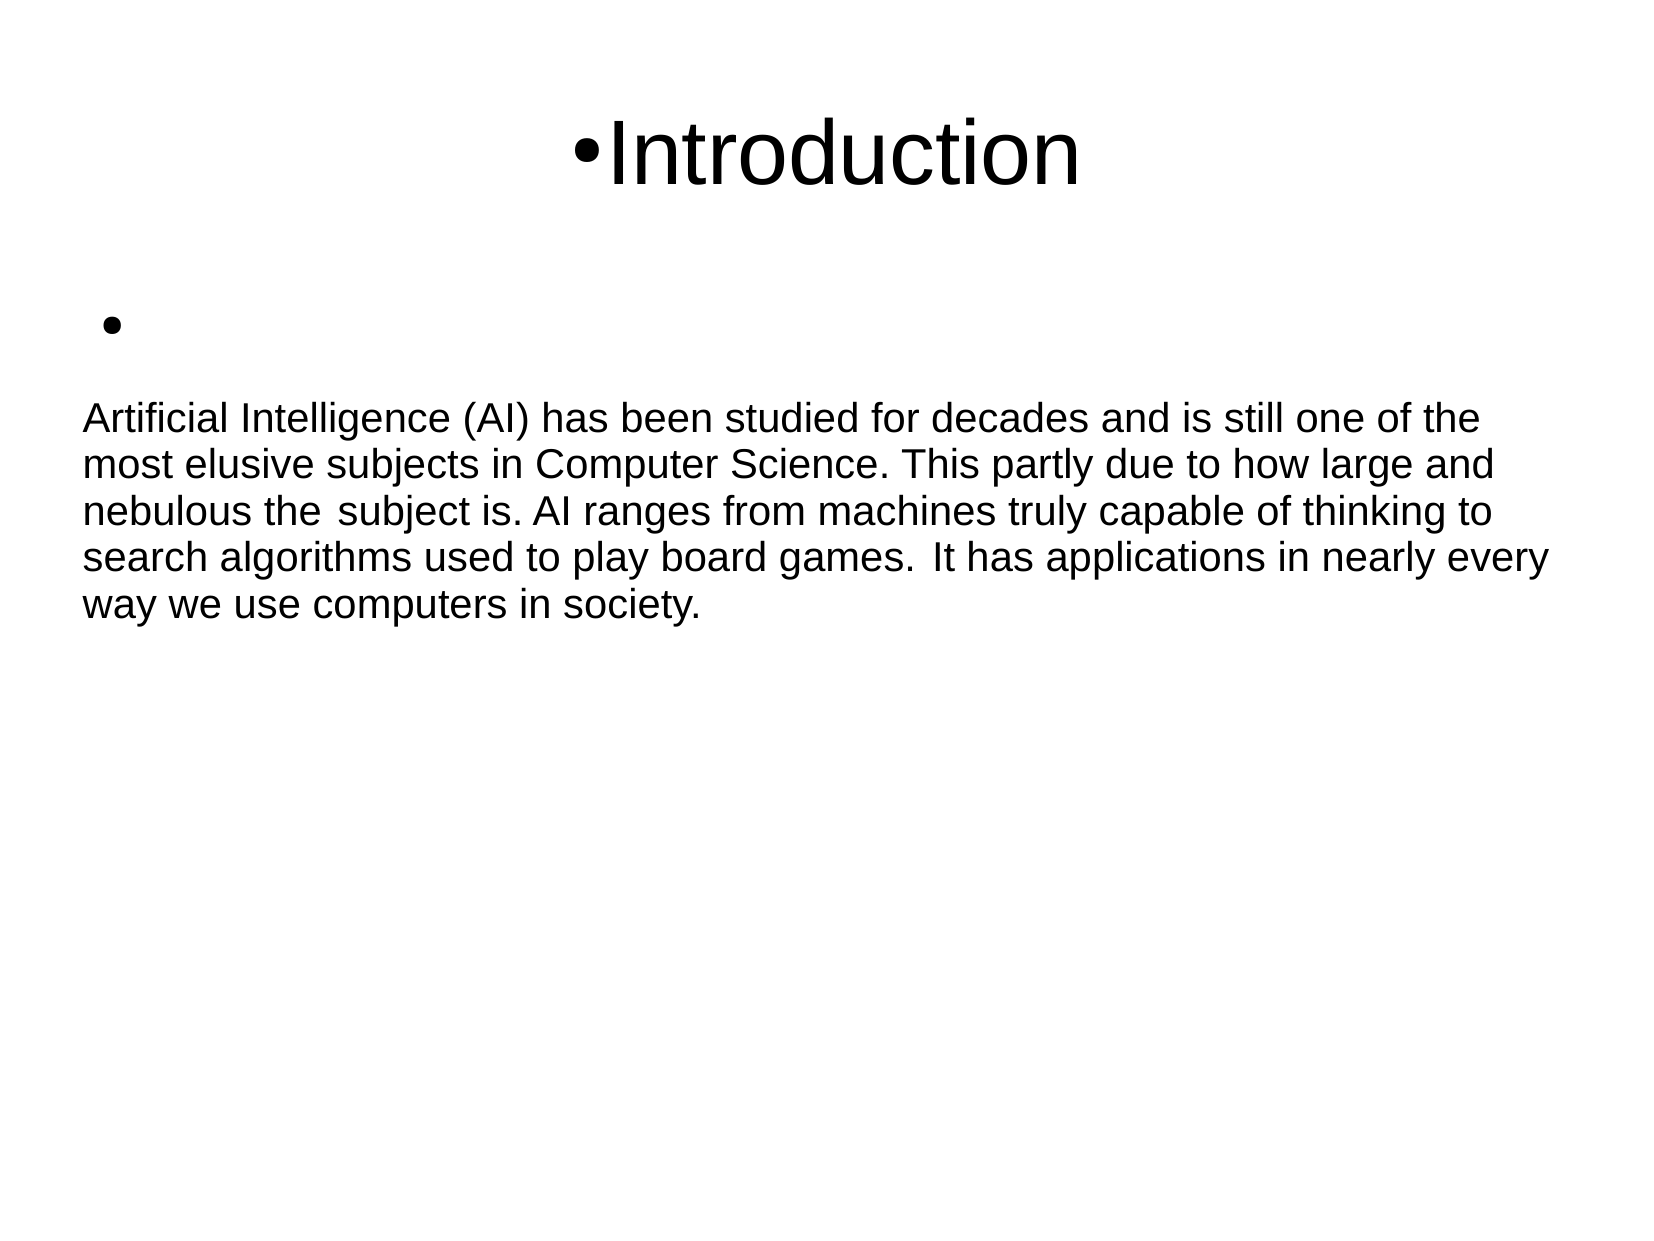

# Introduction
Artificial Intelligence (AI) has been studied for decades and is still one of the most elusive subjects in Computer Science. This partly due to how large and nebulous the subject is. AI ranges from machines truly capable of thinking to search algorithms used to play board games. It has applications in nearly every way we use computers in society.